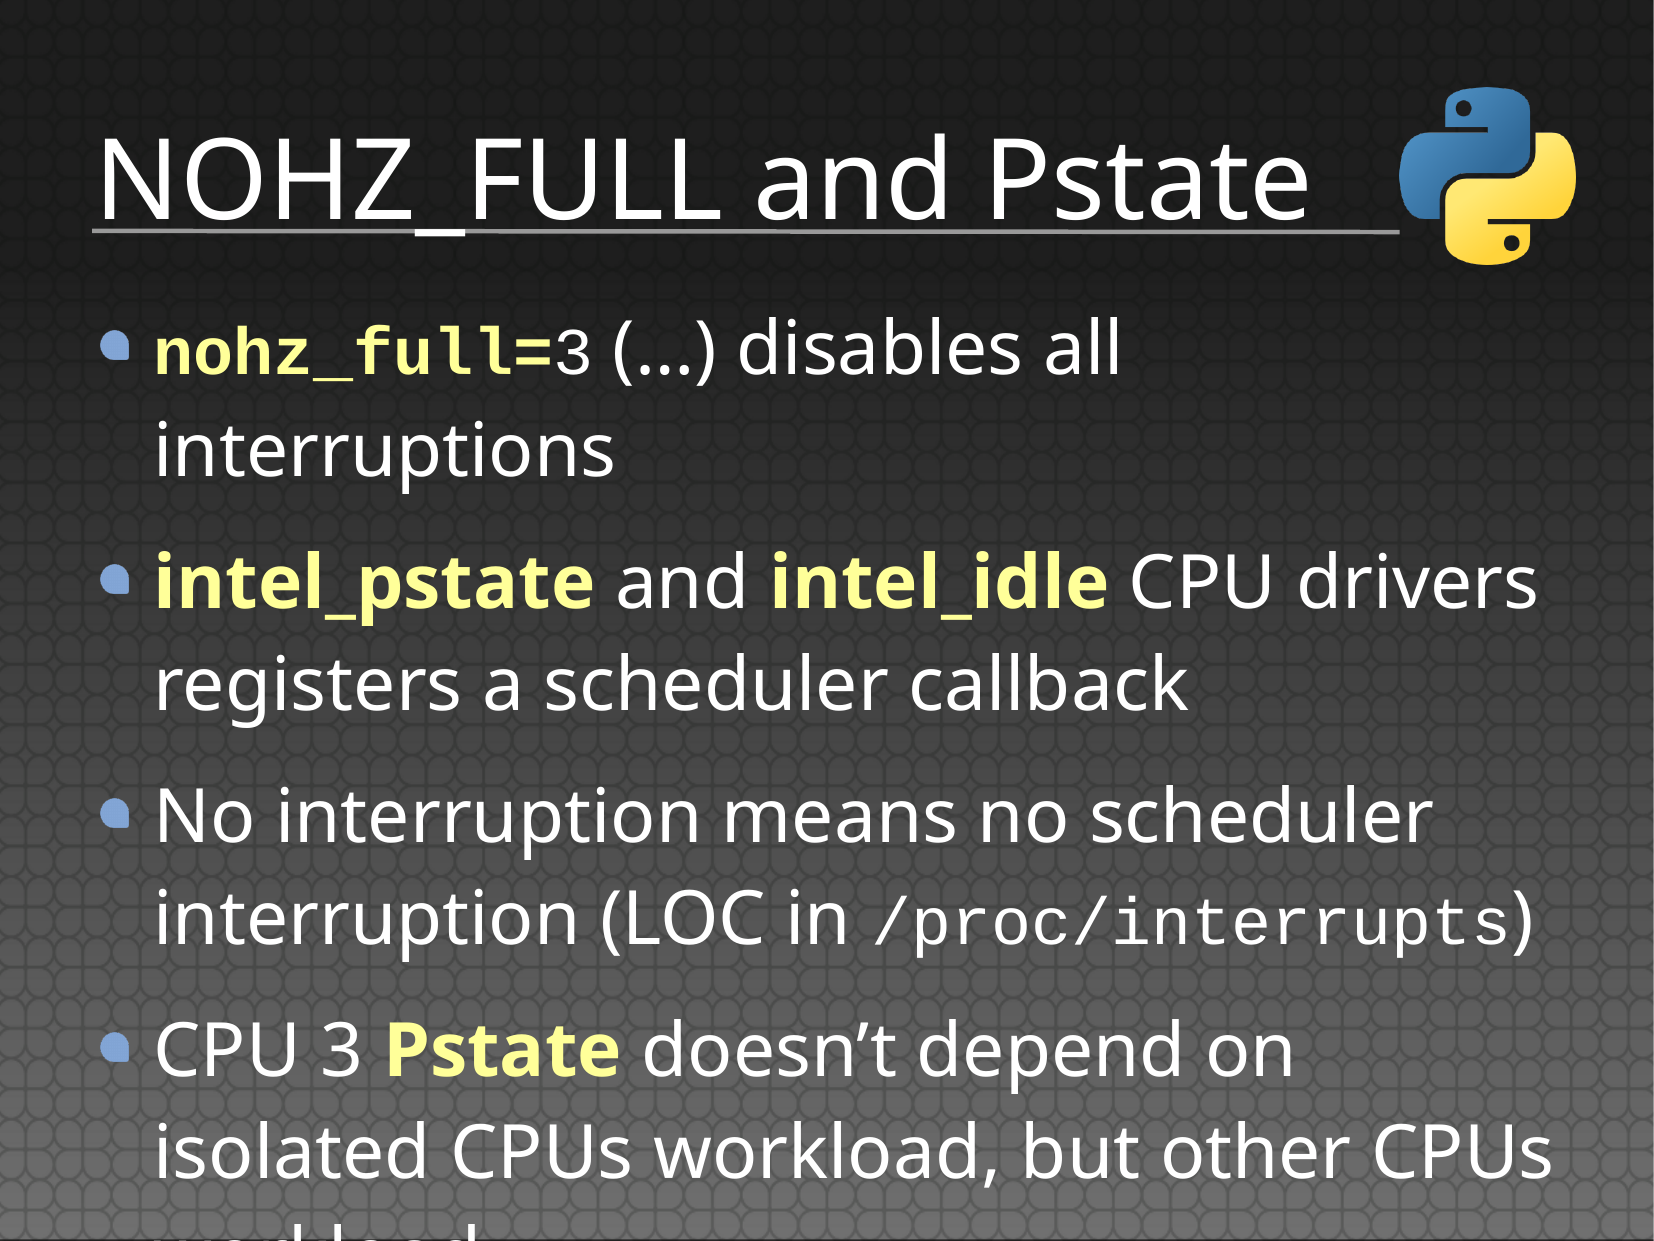

NOHZ_FULL and Pstate
# nohz_full=3 (…) disables all interruptions
intel_pstate and intel_idle CPU drivers registers a scheduler callback
No interruption means no scheduler interruption (LOC in /proc/interrupts)
CPU 3 Pstate doesn’t depend on isolated CPUs workload, but other CPUs workload